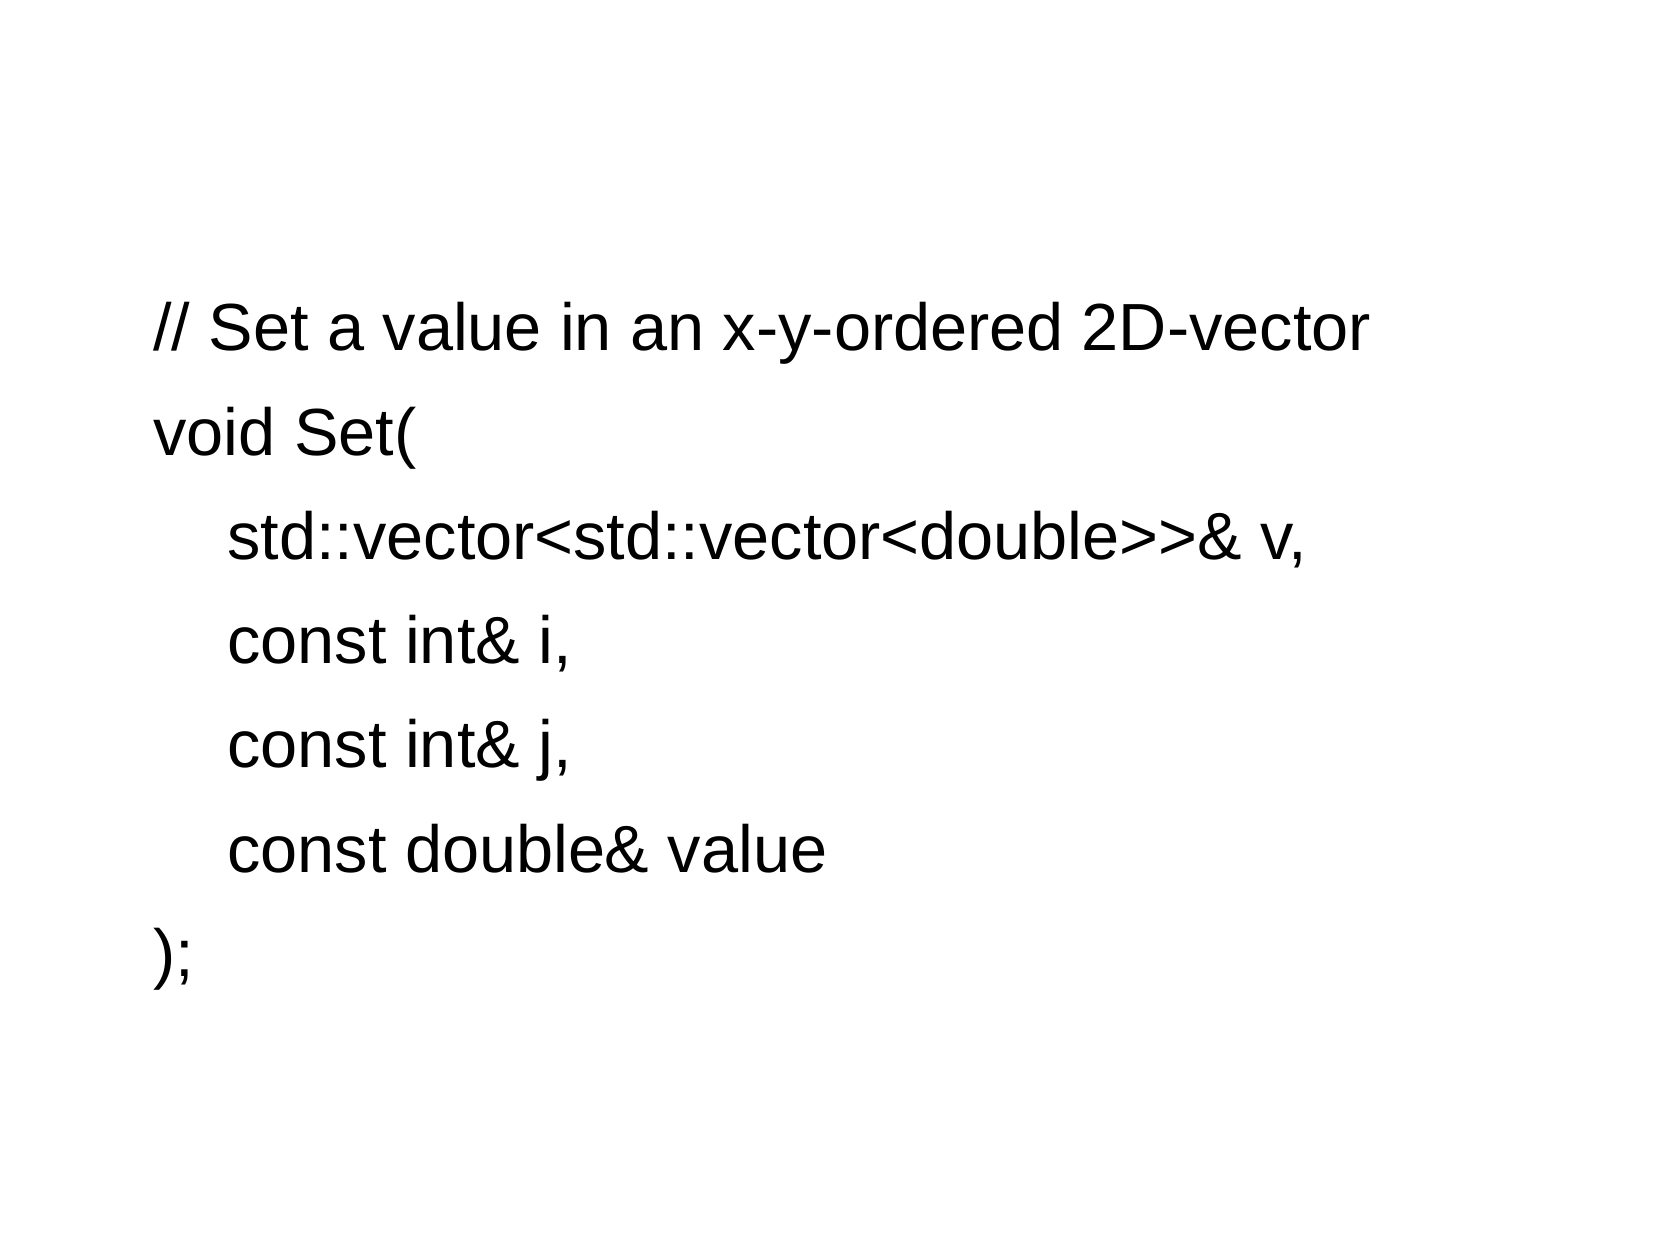

#
// Set a value in an x-y-ordered 2D-vector
void Set(
 std::vector<std::vector<double>>& v,
 const int& i,
 const int& j,
 const double& value
);